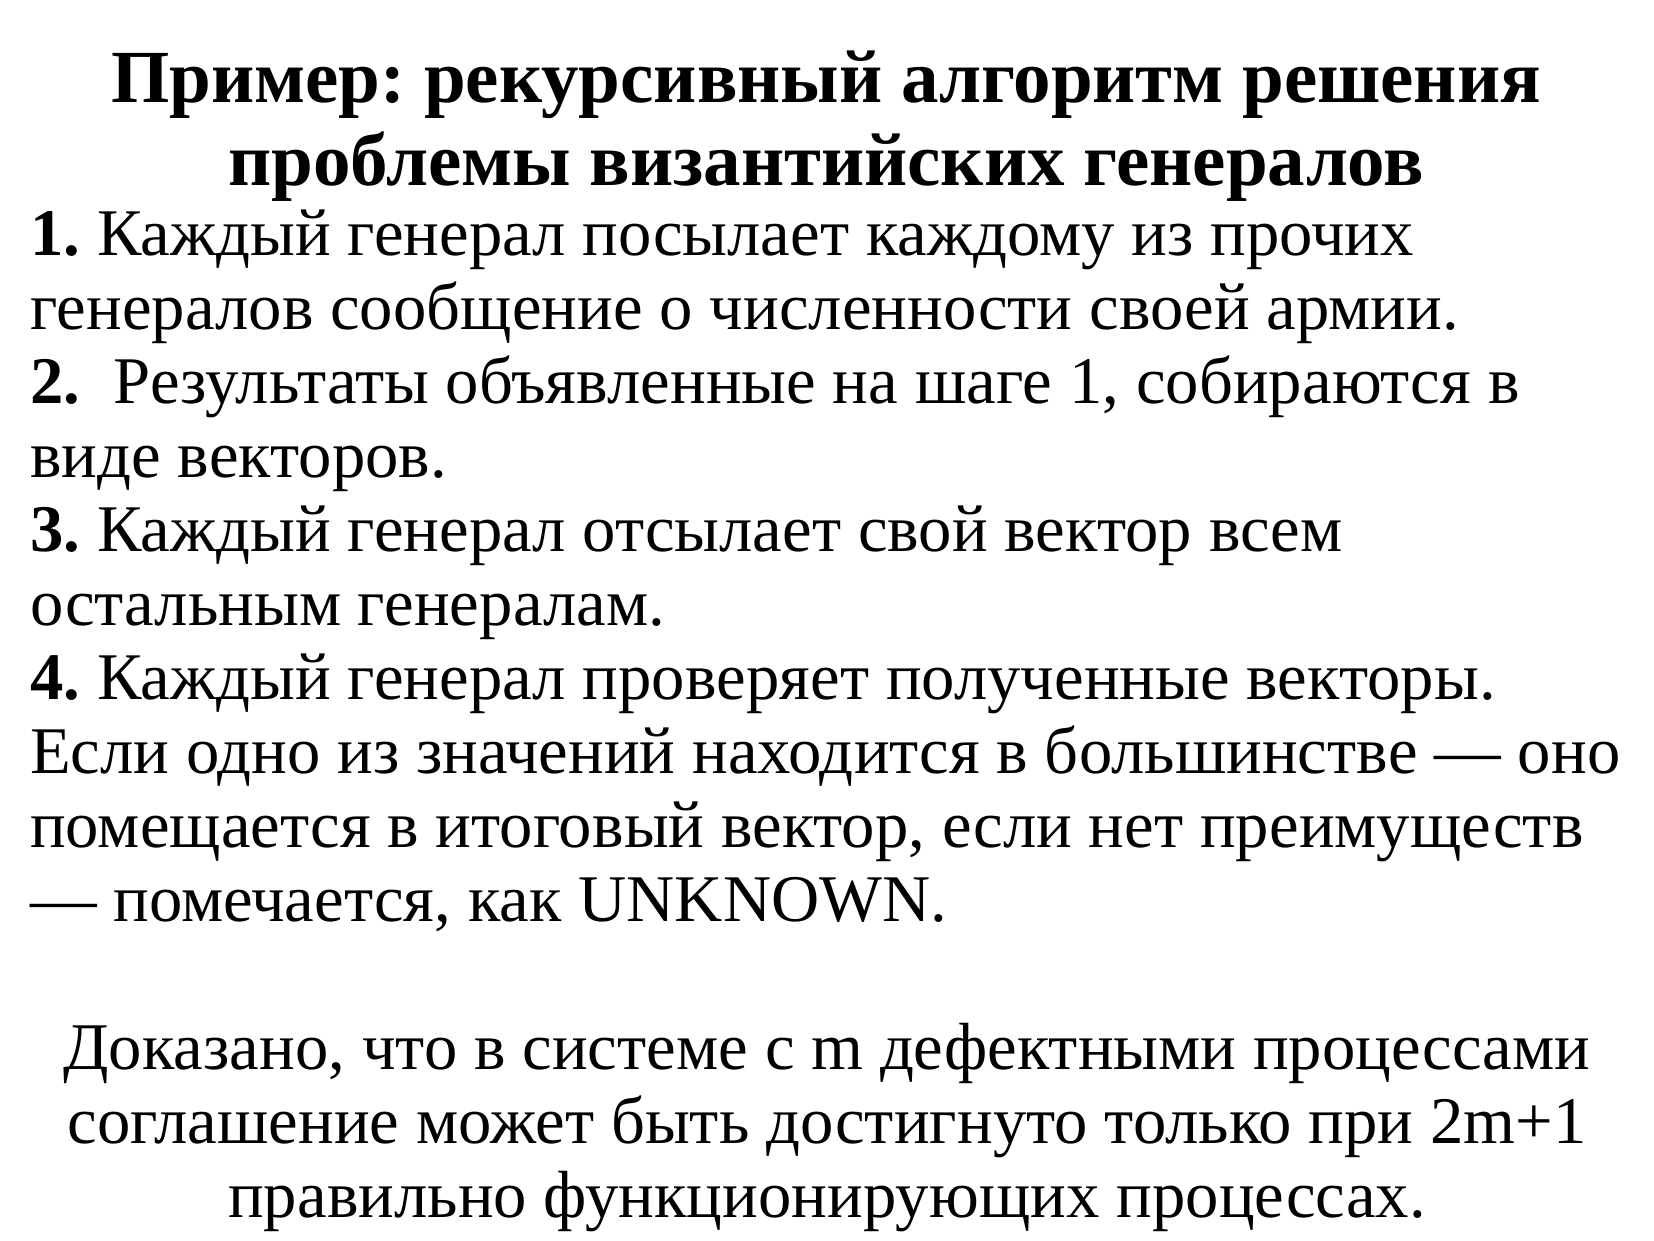

# Пример: рекурсивный алгоритм решения проблемы византийских генералов
1. Каждый генерал посылает каждому из прочих генералов сообщение о численности своей армии.
2. Результаты объявленные на шаге 1, собираются в виде векторов.
3. Каждый генерал отсылает свой вектор всем остальным генералам.
4. Каждый генерал проверяет полученные векторы. Если одно из значений находится в большинстве — оно помещается в итоговый вектор, если нет преимуществ — помечается, как UNKNOWN.
Доказано, что в системе с m дефектными процессами соглашение может быть достигнуто только при 2m+1 правильно функционирующих процессах.